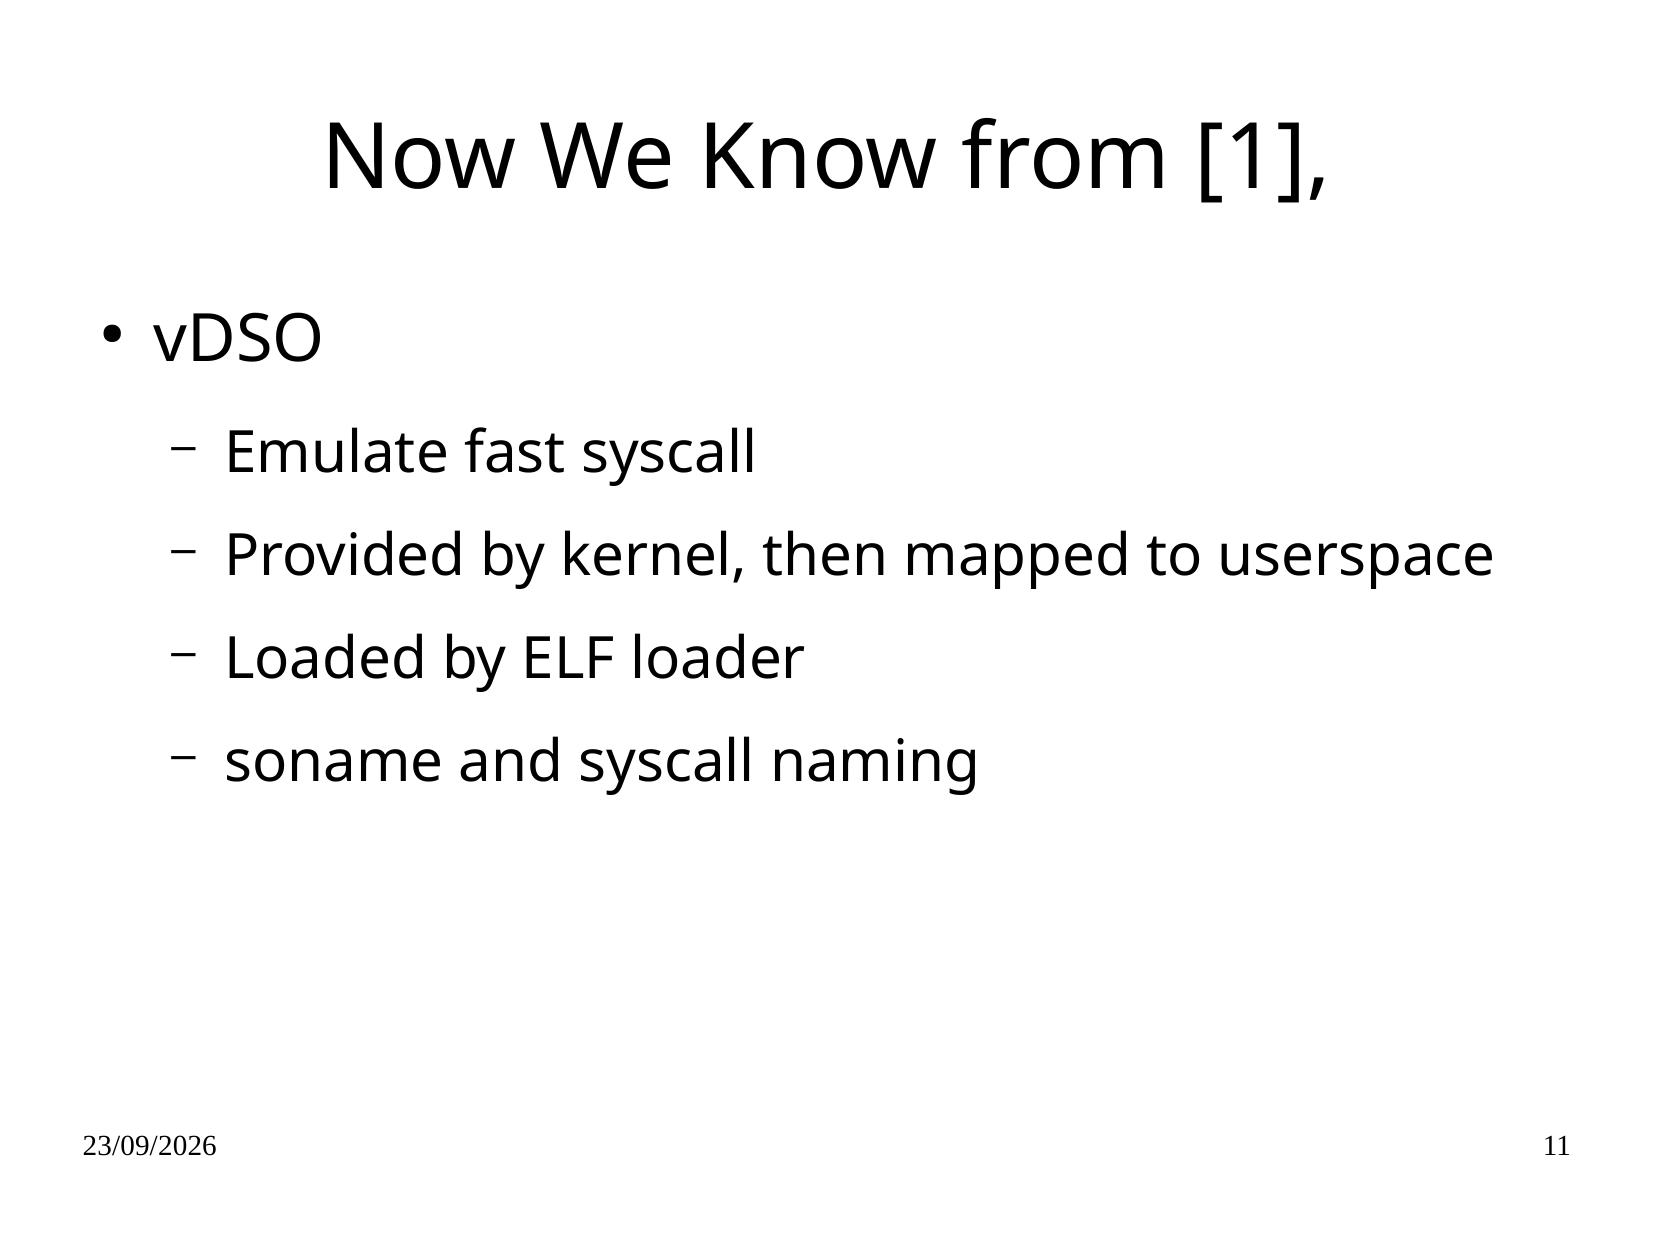

# Now We Know from [1],
vDSO
Emulate fast syscall
Provided by kernel, then mapped to userspace
Loaded by ELF loader
soname and syscall naming
11